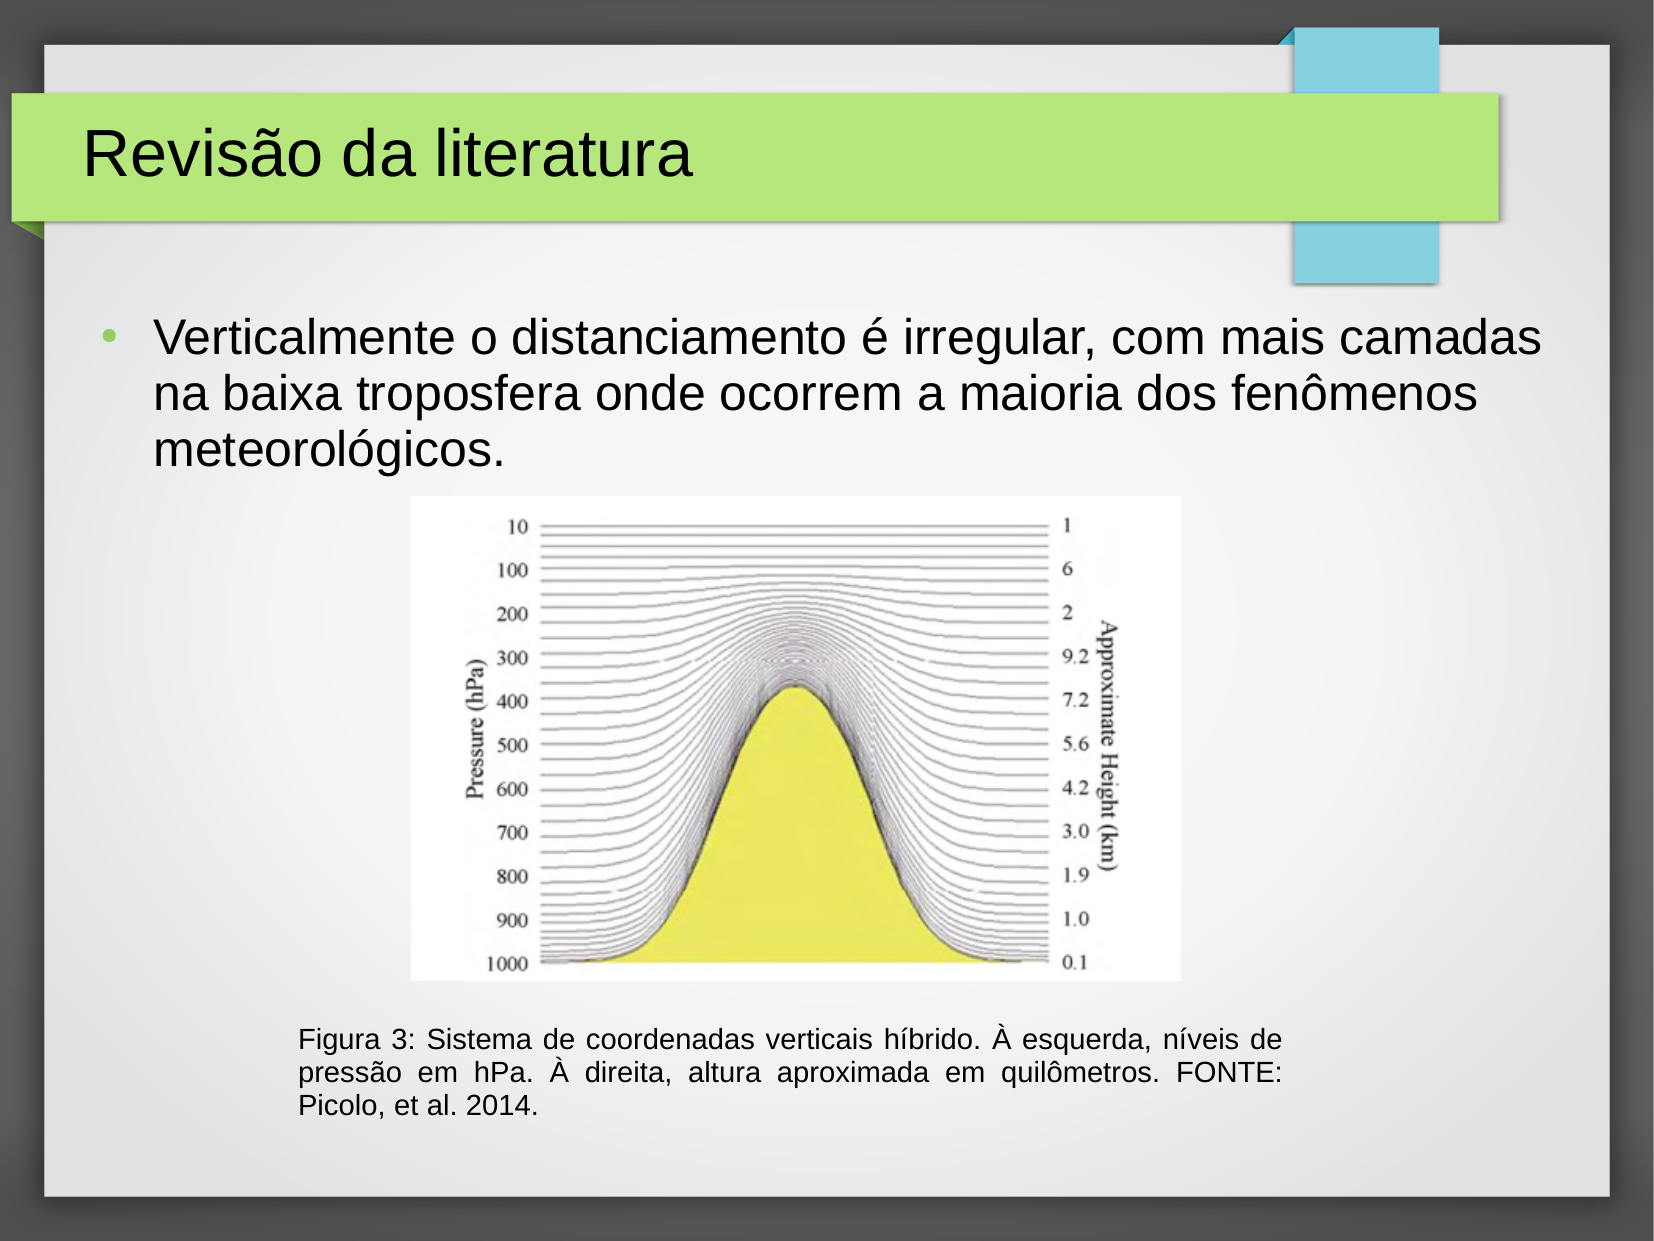

# Revisão da literatura
Verticalmente o distanciamento é irregular, com mais camadas na baixa troposfera onde ocorrem a maioria dos fenômenos meteorológicos.
Figura 3: Sistema de coordenadas verticais híbrido. À esquerda, níveis de pressão em hPa. À direita, altura aproximada em quilômetros. FONTE: Picolo, et al. 2014.